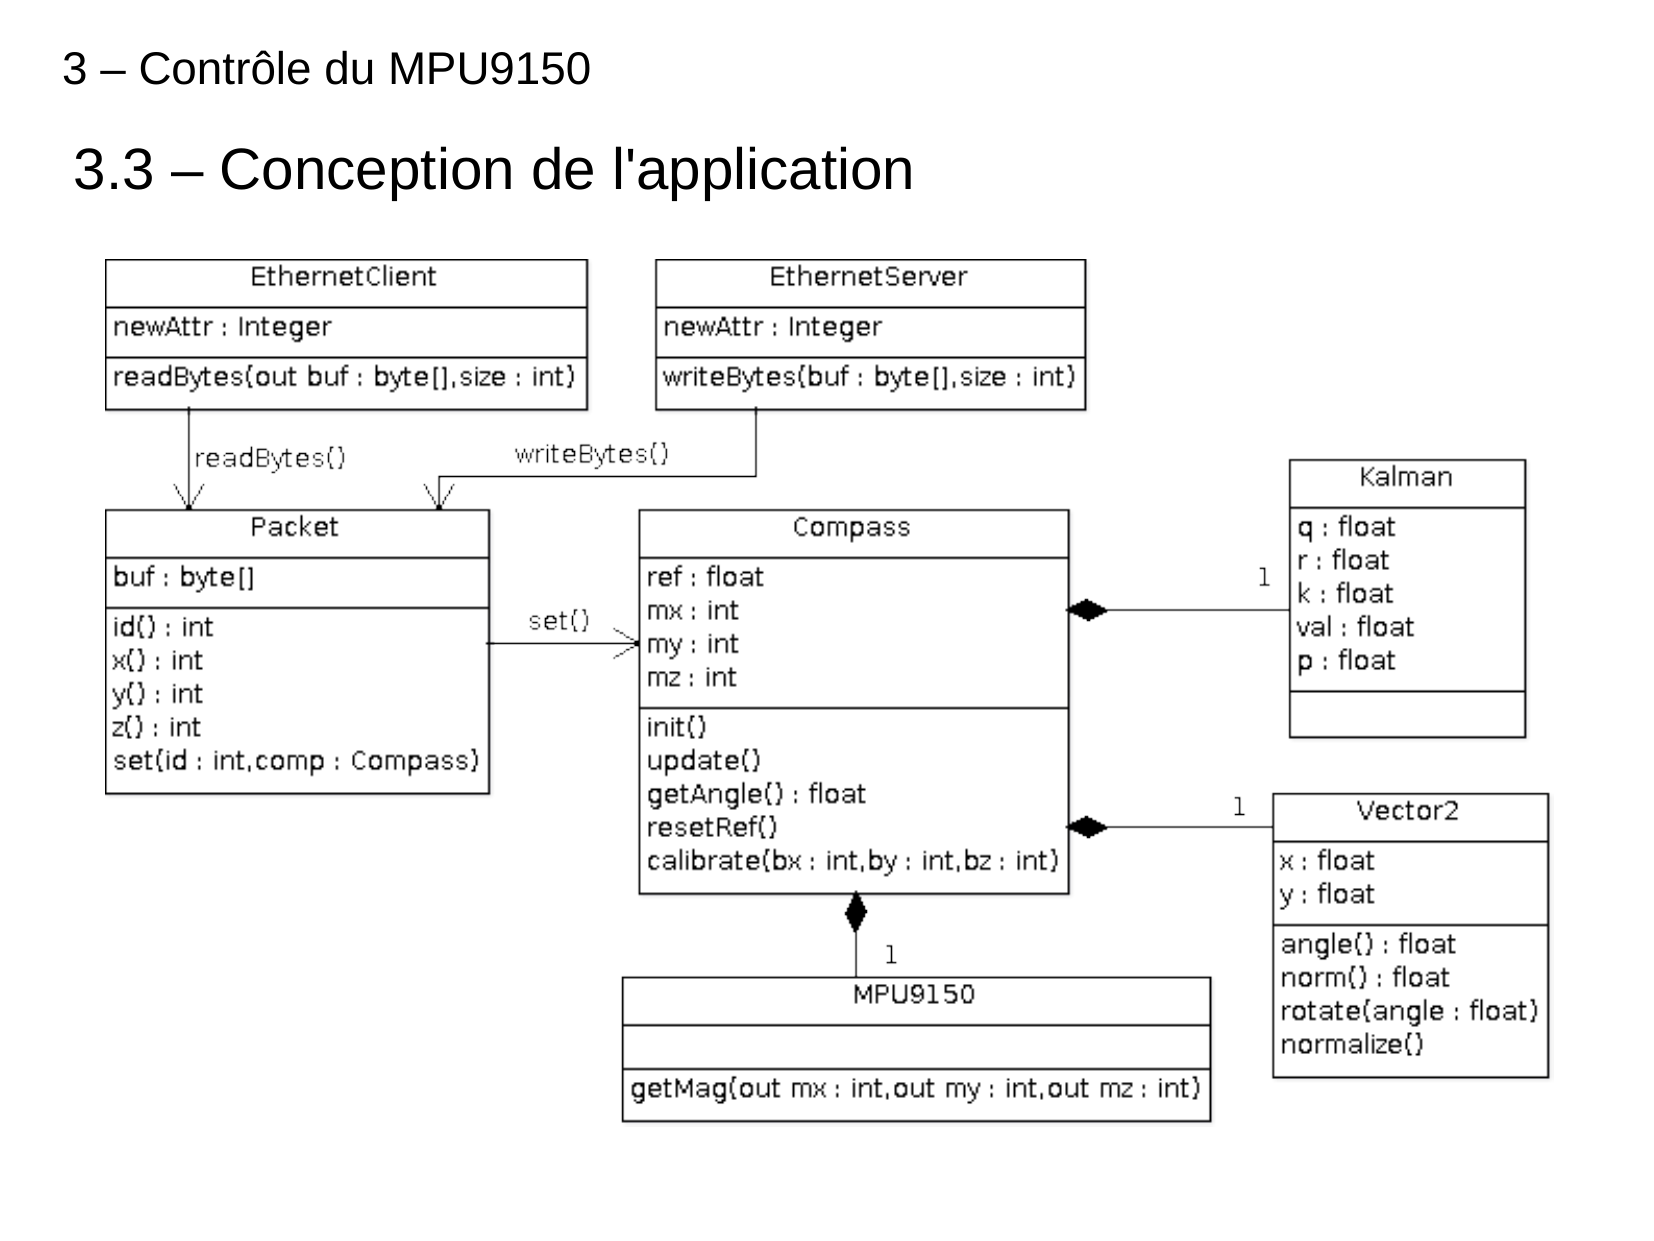

3 – Contrôle du MPU9150
3.3 – Conception de l'application